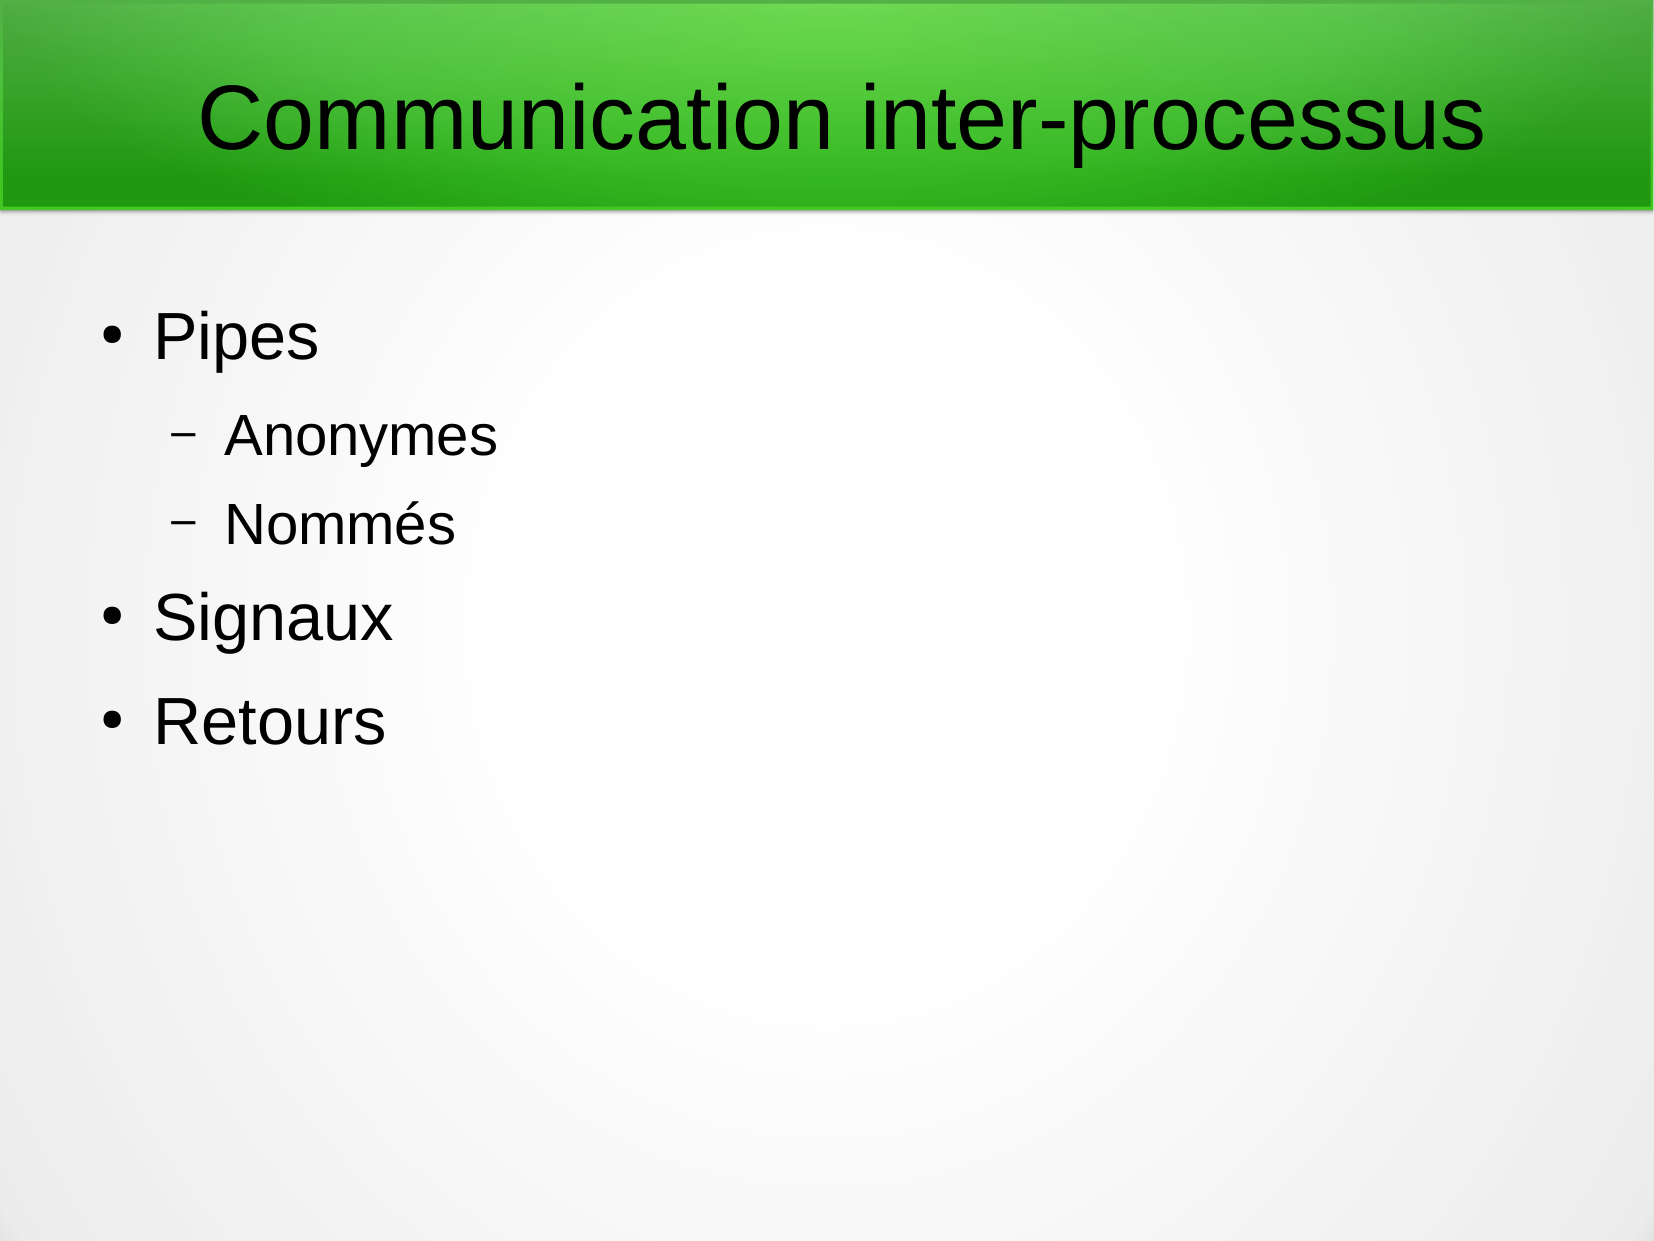

# Communication inter-processus
Pipes
Anonymes
Nommés
Signaux
Retours